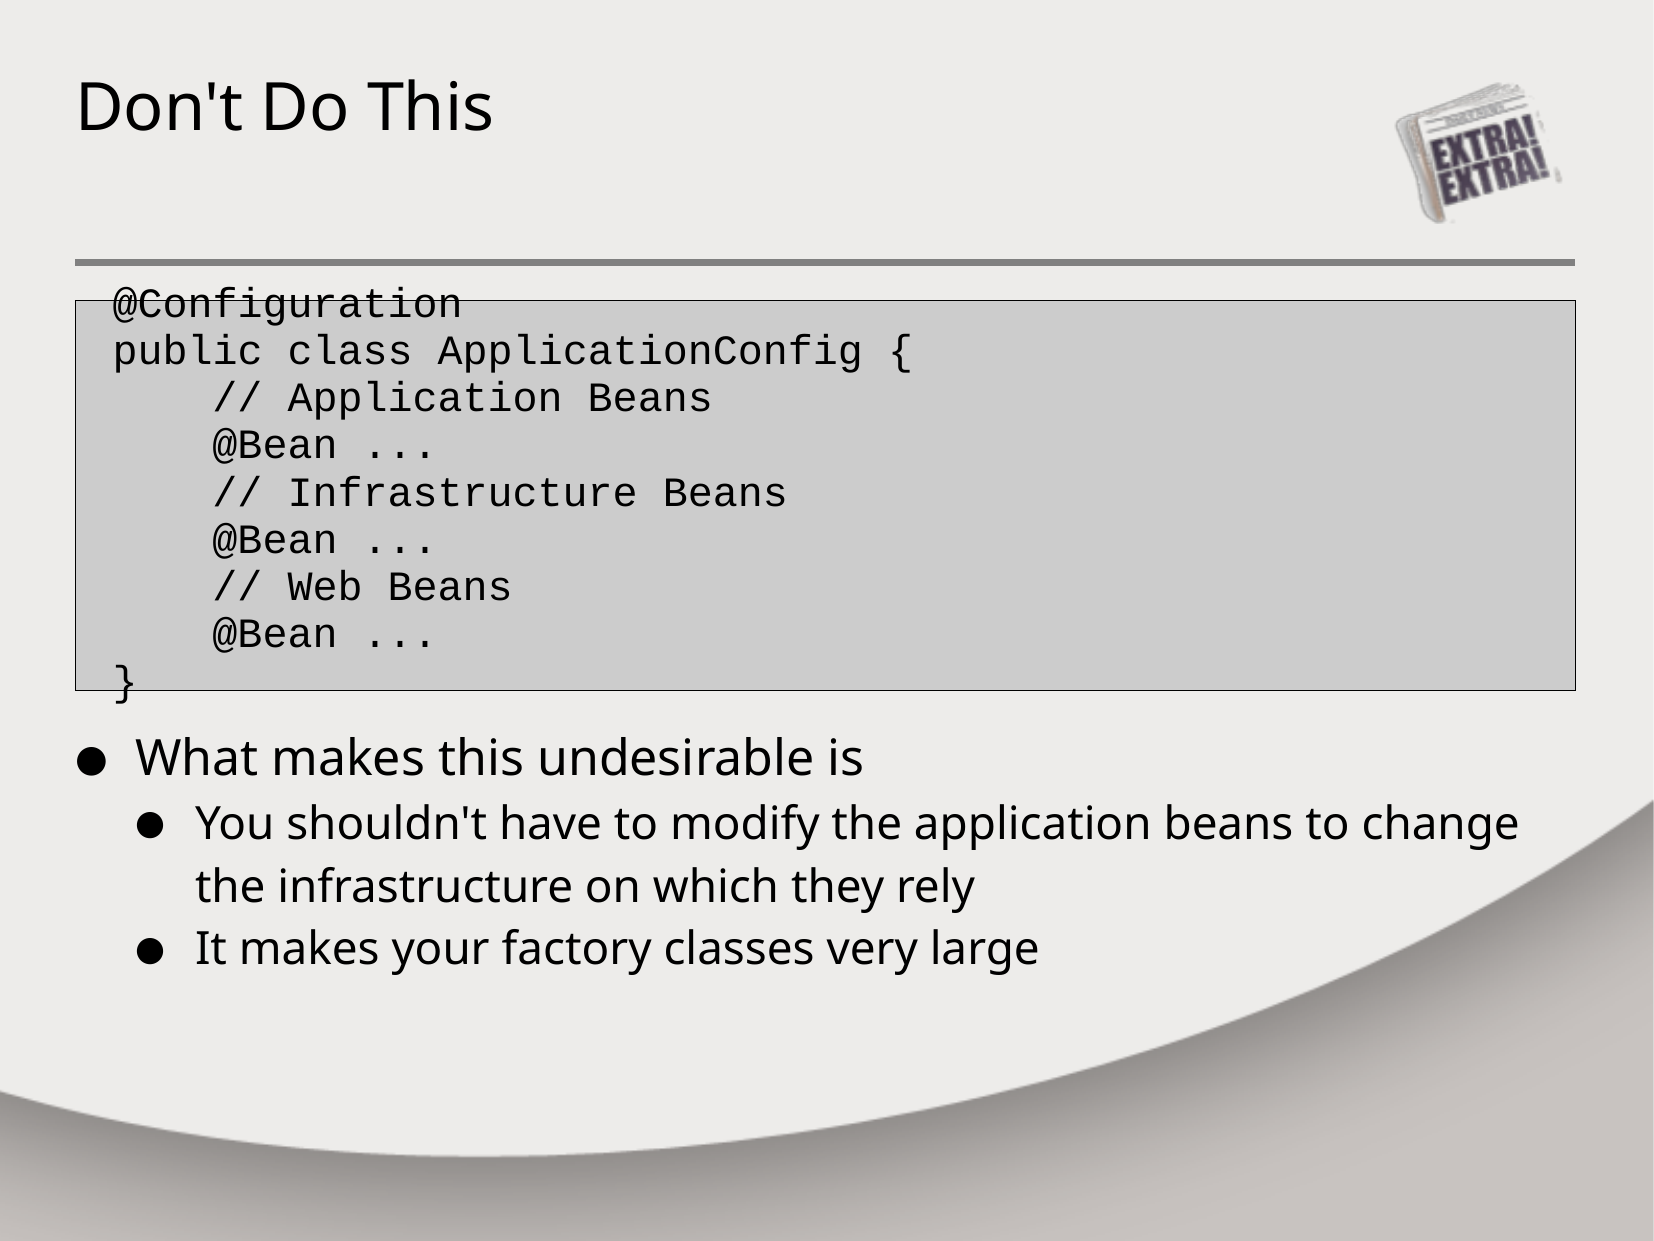

Don't Do This
@Configuration
public class ApplicationConfig {
 // Application Beans
 @Bean ...
 // Infrastructure Beans
 @Bean ...
 // Web Beans
 @Bean ...
}
# What makes this undesirable is
You shouldn't have to modify the application beans to change the infrastructure on which they rely
It makes your factory classes very large